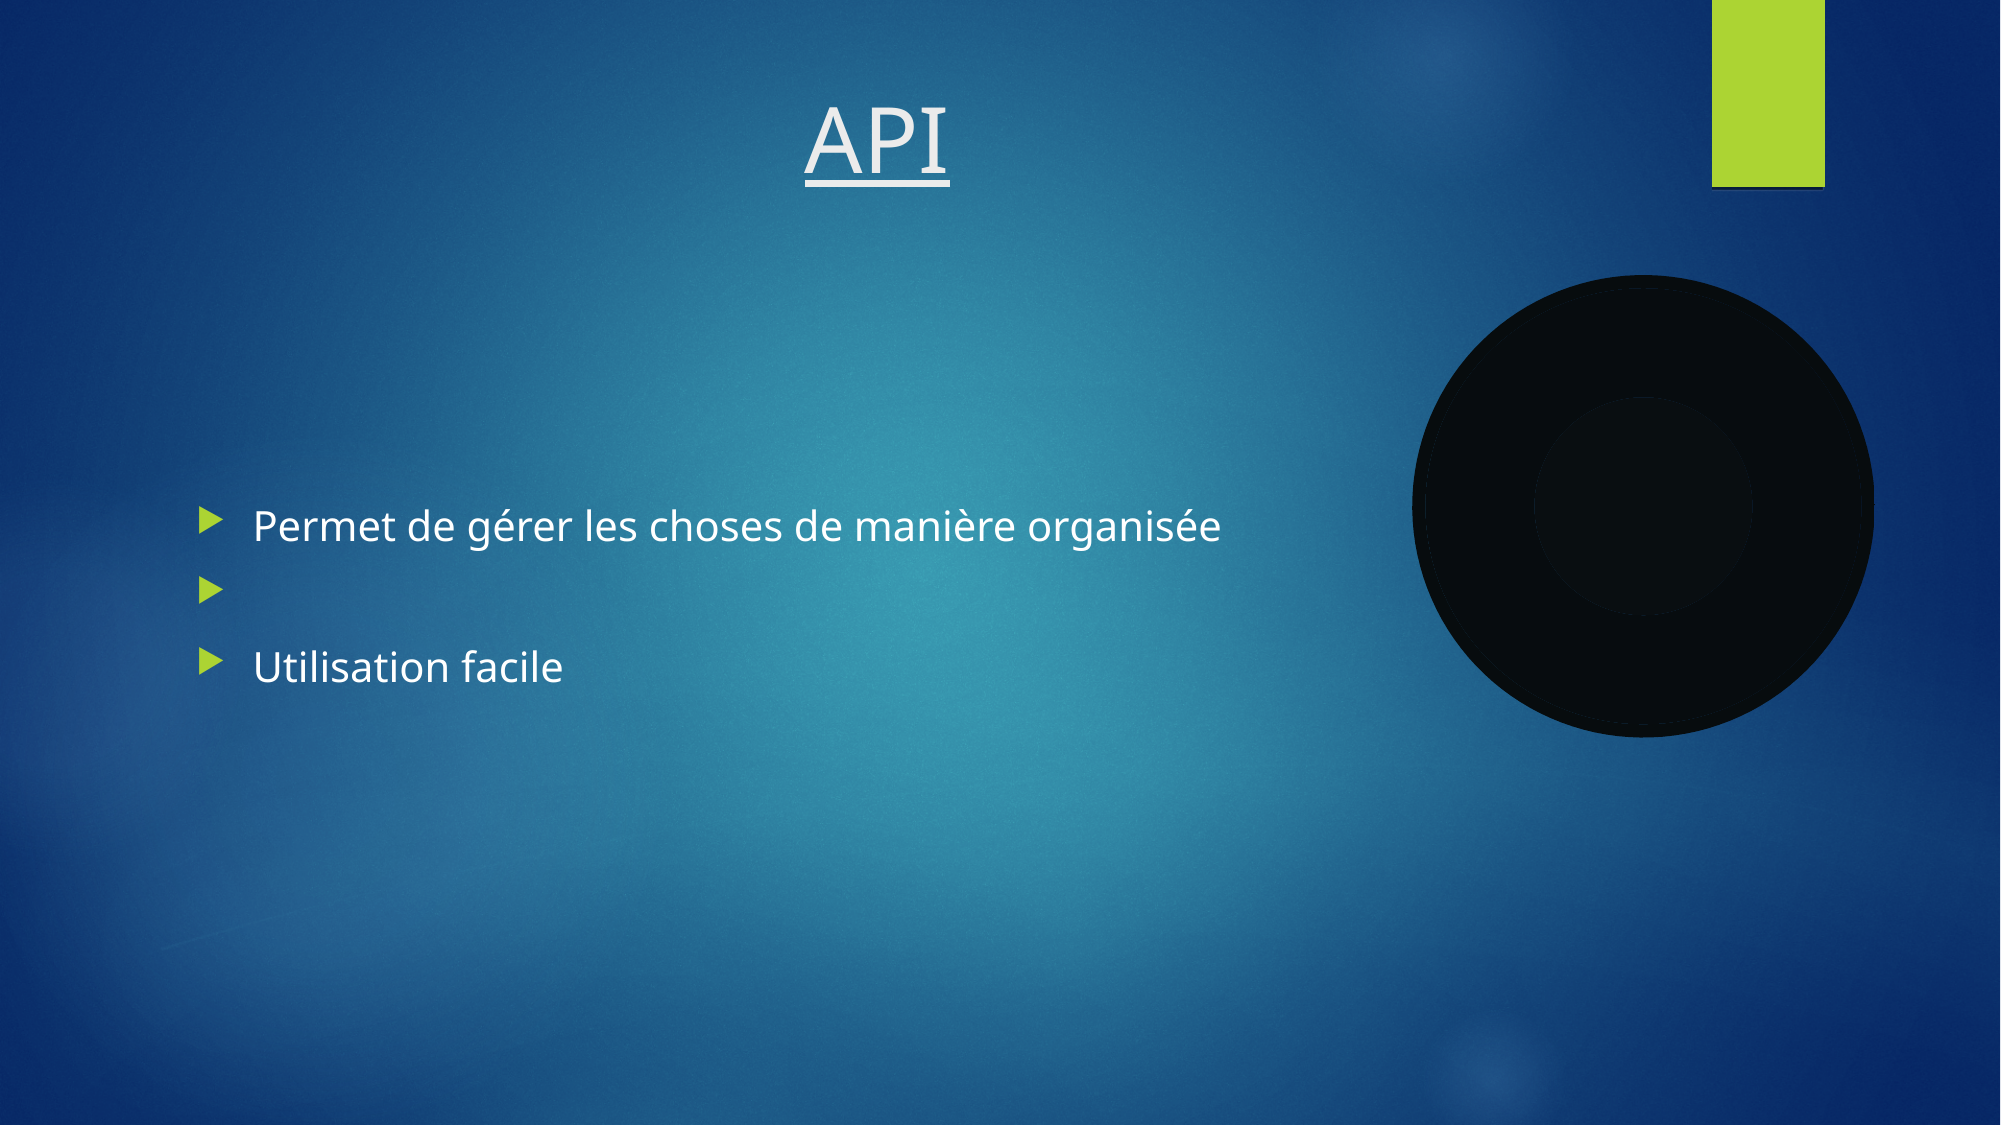

# API
Permet de gérer les choses de manière organisée
Utilisation facile